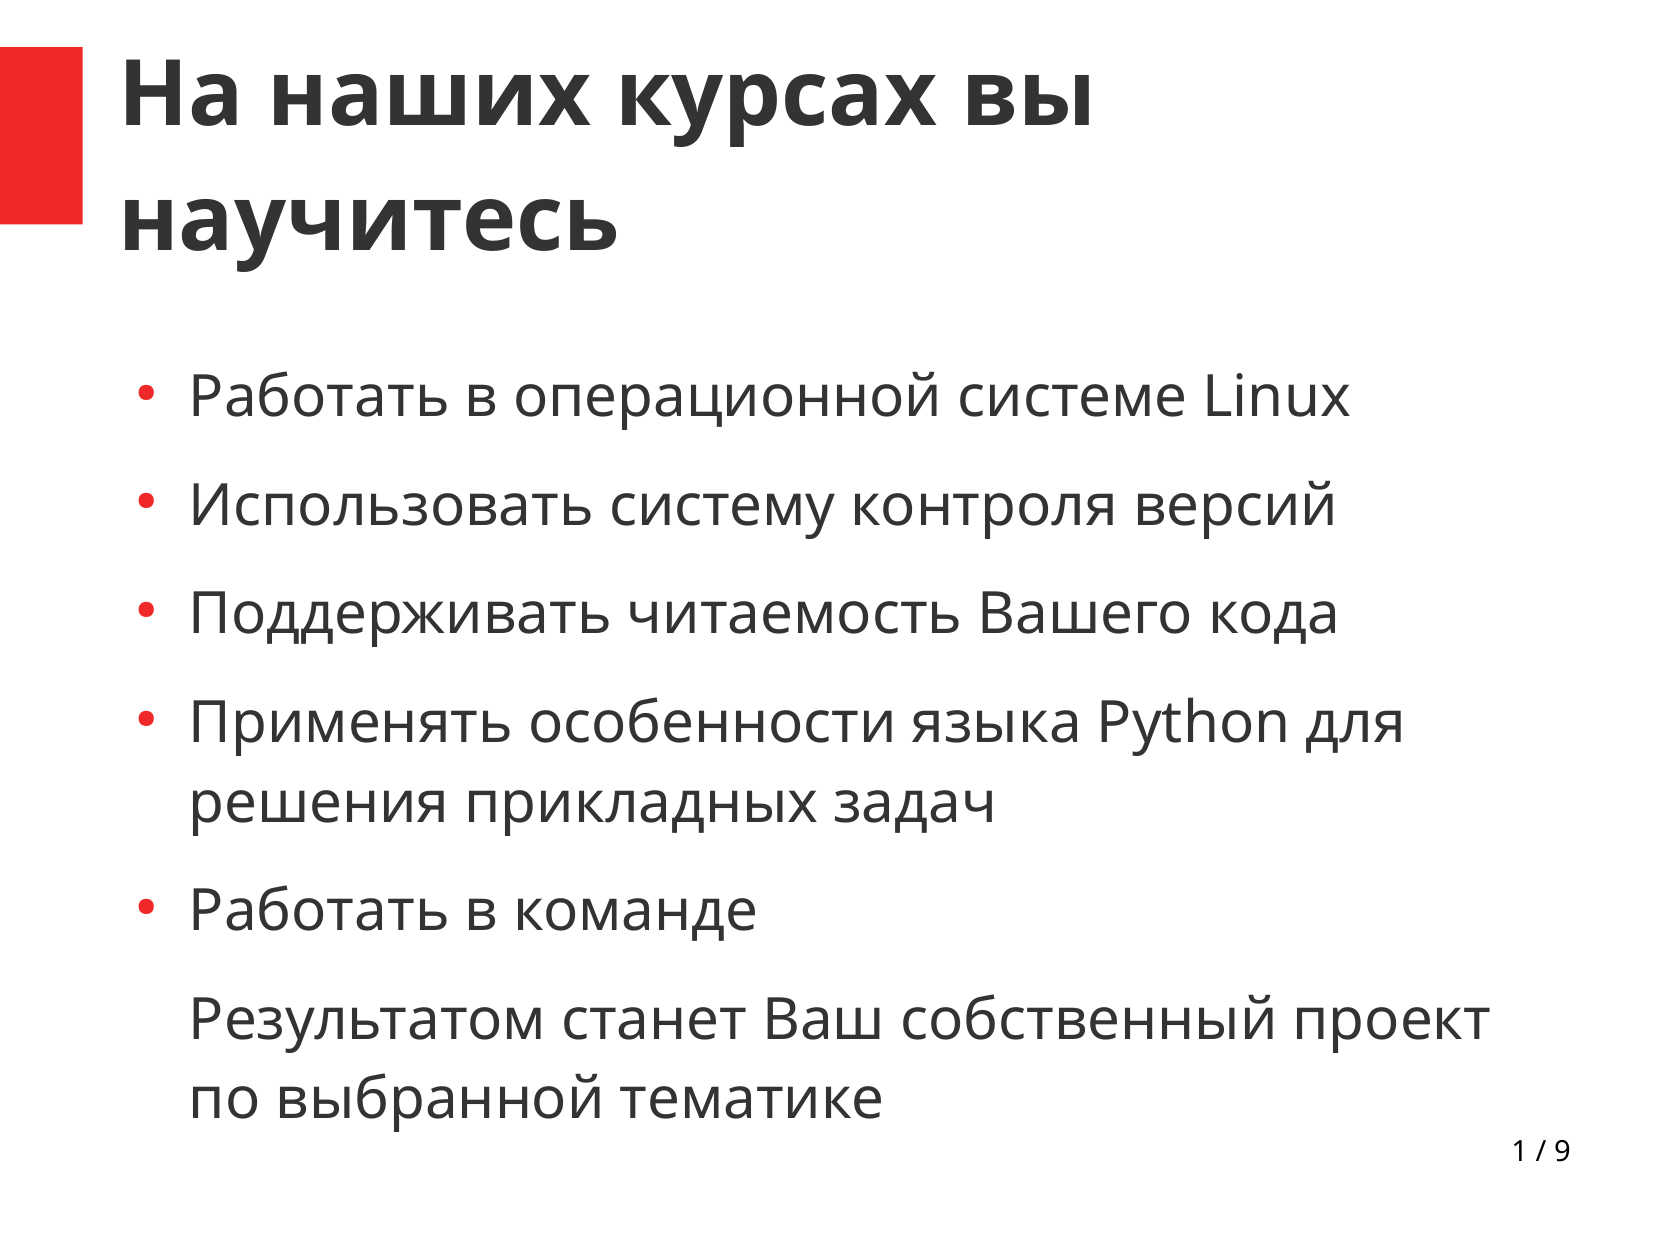

# На наших курсах вы научитесь
Работать в операционной системе Linux
Использовать систему контроля версий
Поддерживать читаемость Вашего кода
Применять особенности языка Python для решения прикладных задач
Работать в команде
Результатом станет Ваш собственный проект по выбранной тематике
1